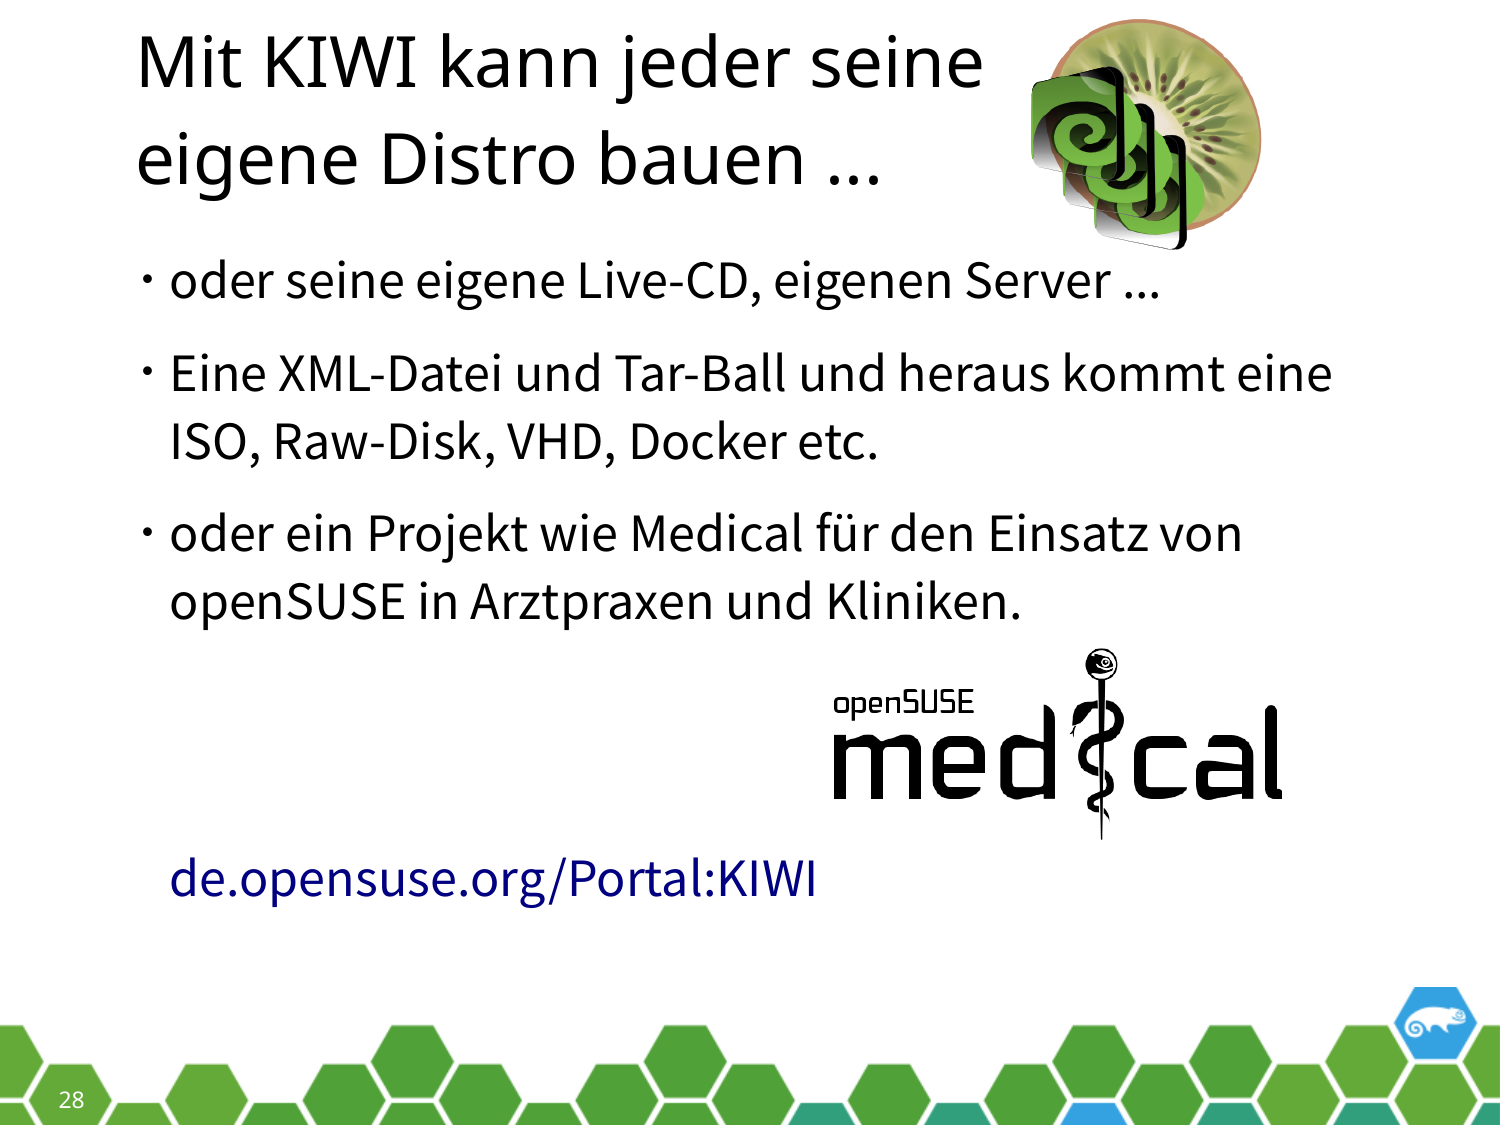

# Mit KIWI kann jeder seine eigene Distro bauen ...
oder seine eigene Live-CD, eigenen Server ...
Eine XML-Datei und Tar-Ball und heraus kommt eine ISO, Raw-Disk, VHD, Docker etc.
oder ein Projekt wie Medical für den Einsatz von openSUSE in Arztpraxen und Kliniken.
de.opensuse.org/Portal:KIWI